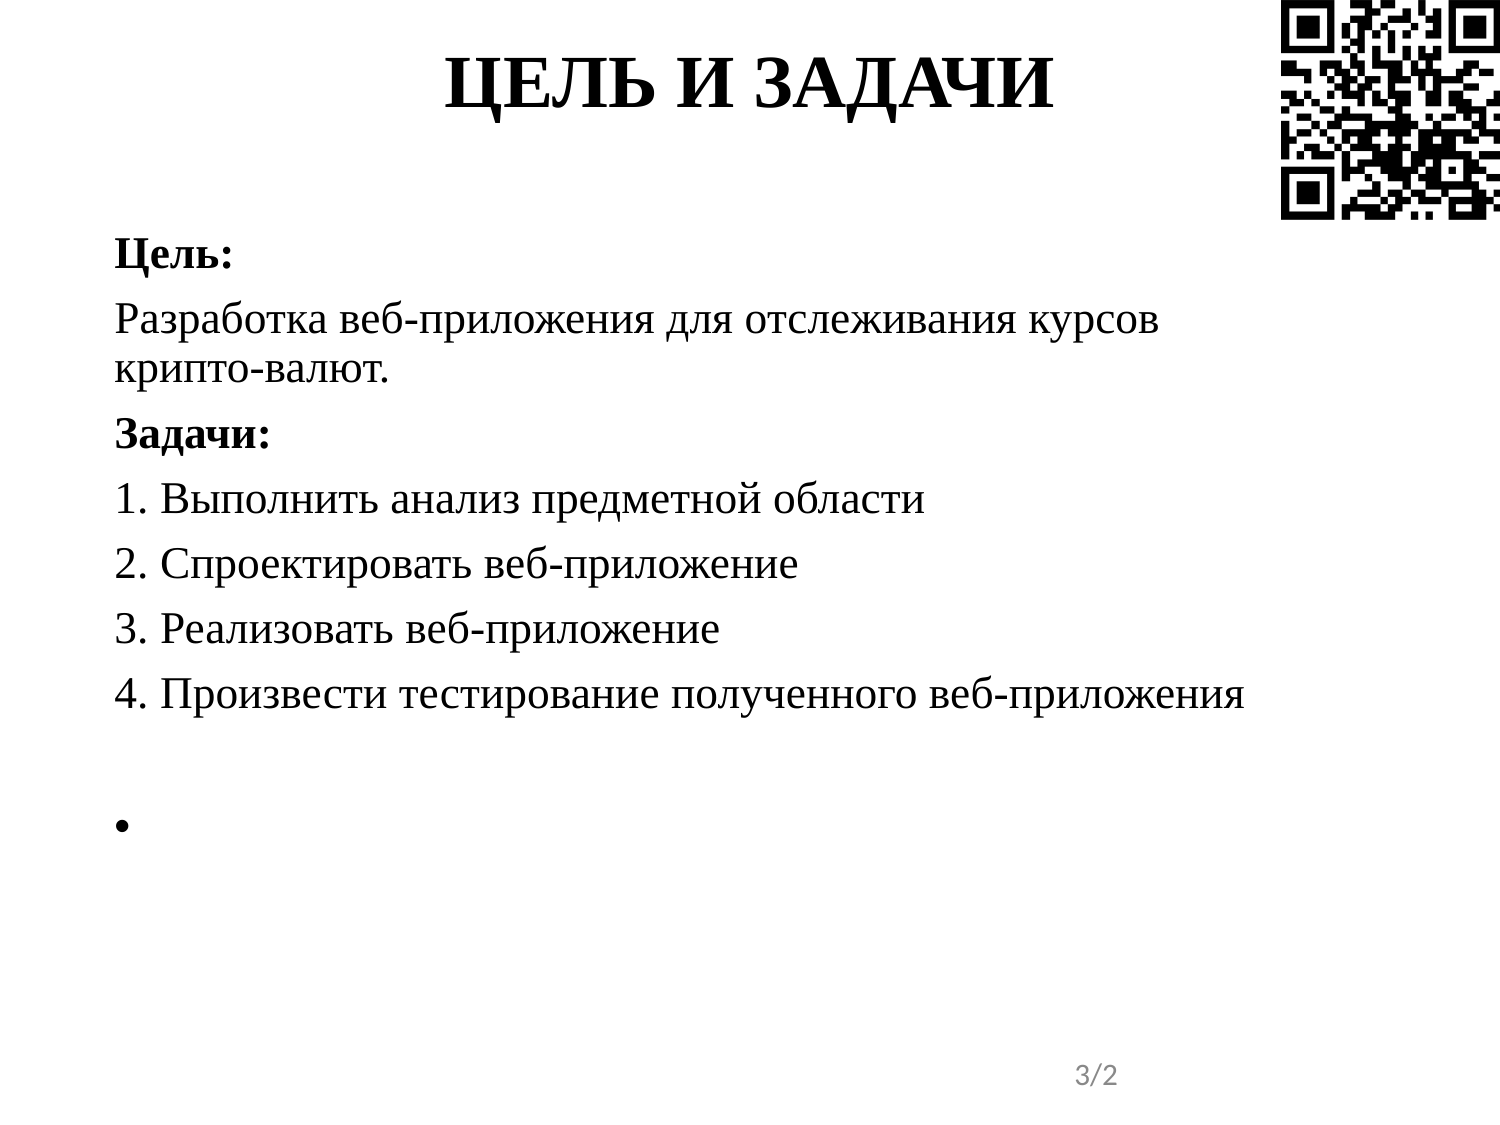

# ЦЕЛЬ И ЗАДАЧИ
Цель:
Разработка веб-приложения для отслеживания курсов крипто-валют.
Задачи:
1. Выполнить анализ предметной области
2. Спроектировать веб-приложение
3. Реализовать веб-приложение
4. Произвести тестирование полученного веб-приложения
3/2